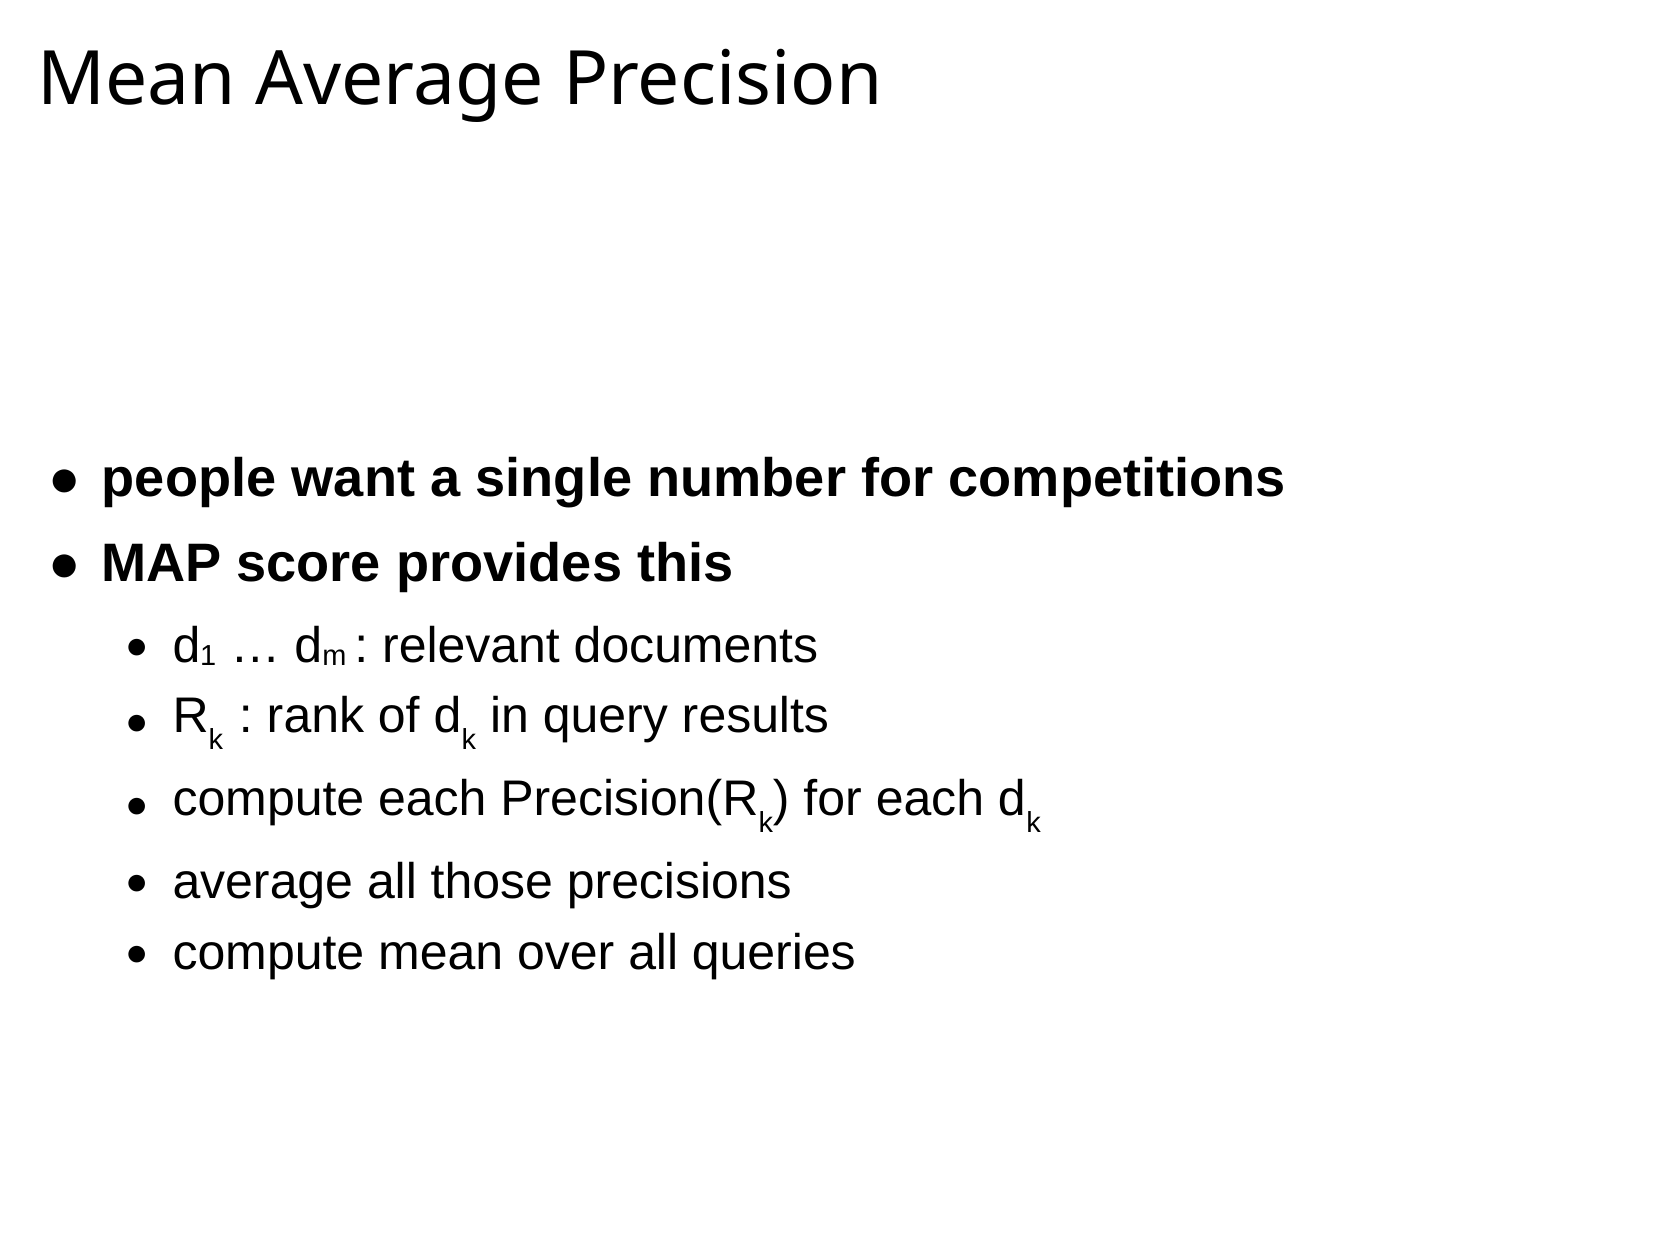

# Mean Average Precision
people want a single number for competitions
MAP score provides this
d1 … dm : relevant documents
Rk : rank of dk in query results
compute each Precision(Rk) for each dk
average all those precisions
compute mean over all queries